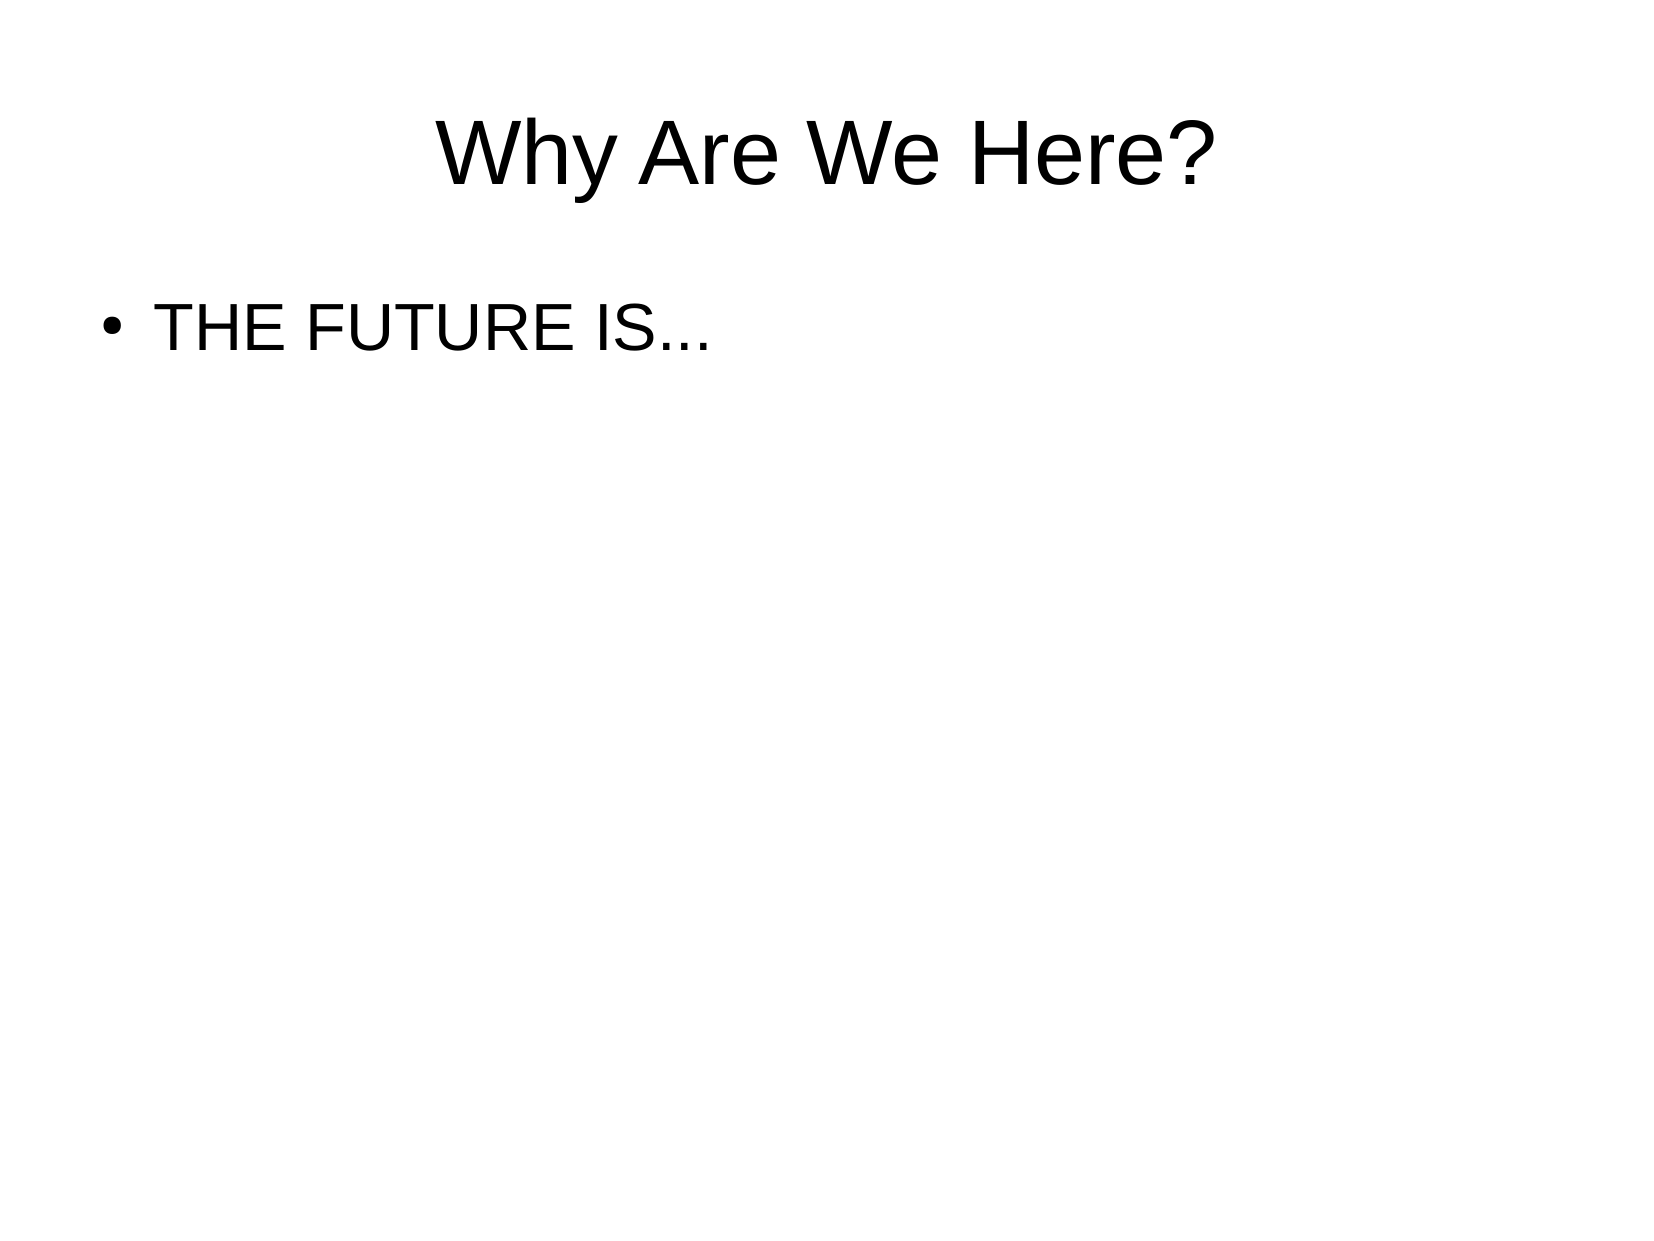

# Why Are We Here?
THE FUTURE IS...